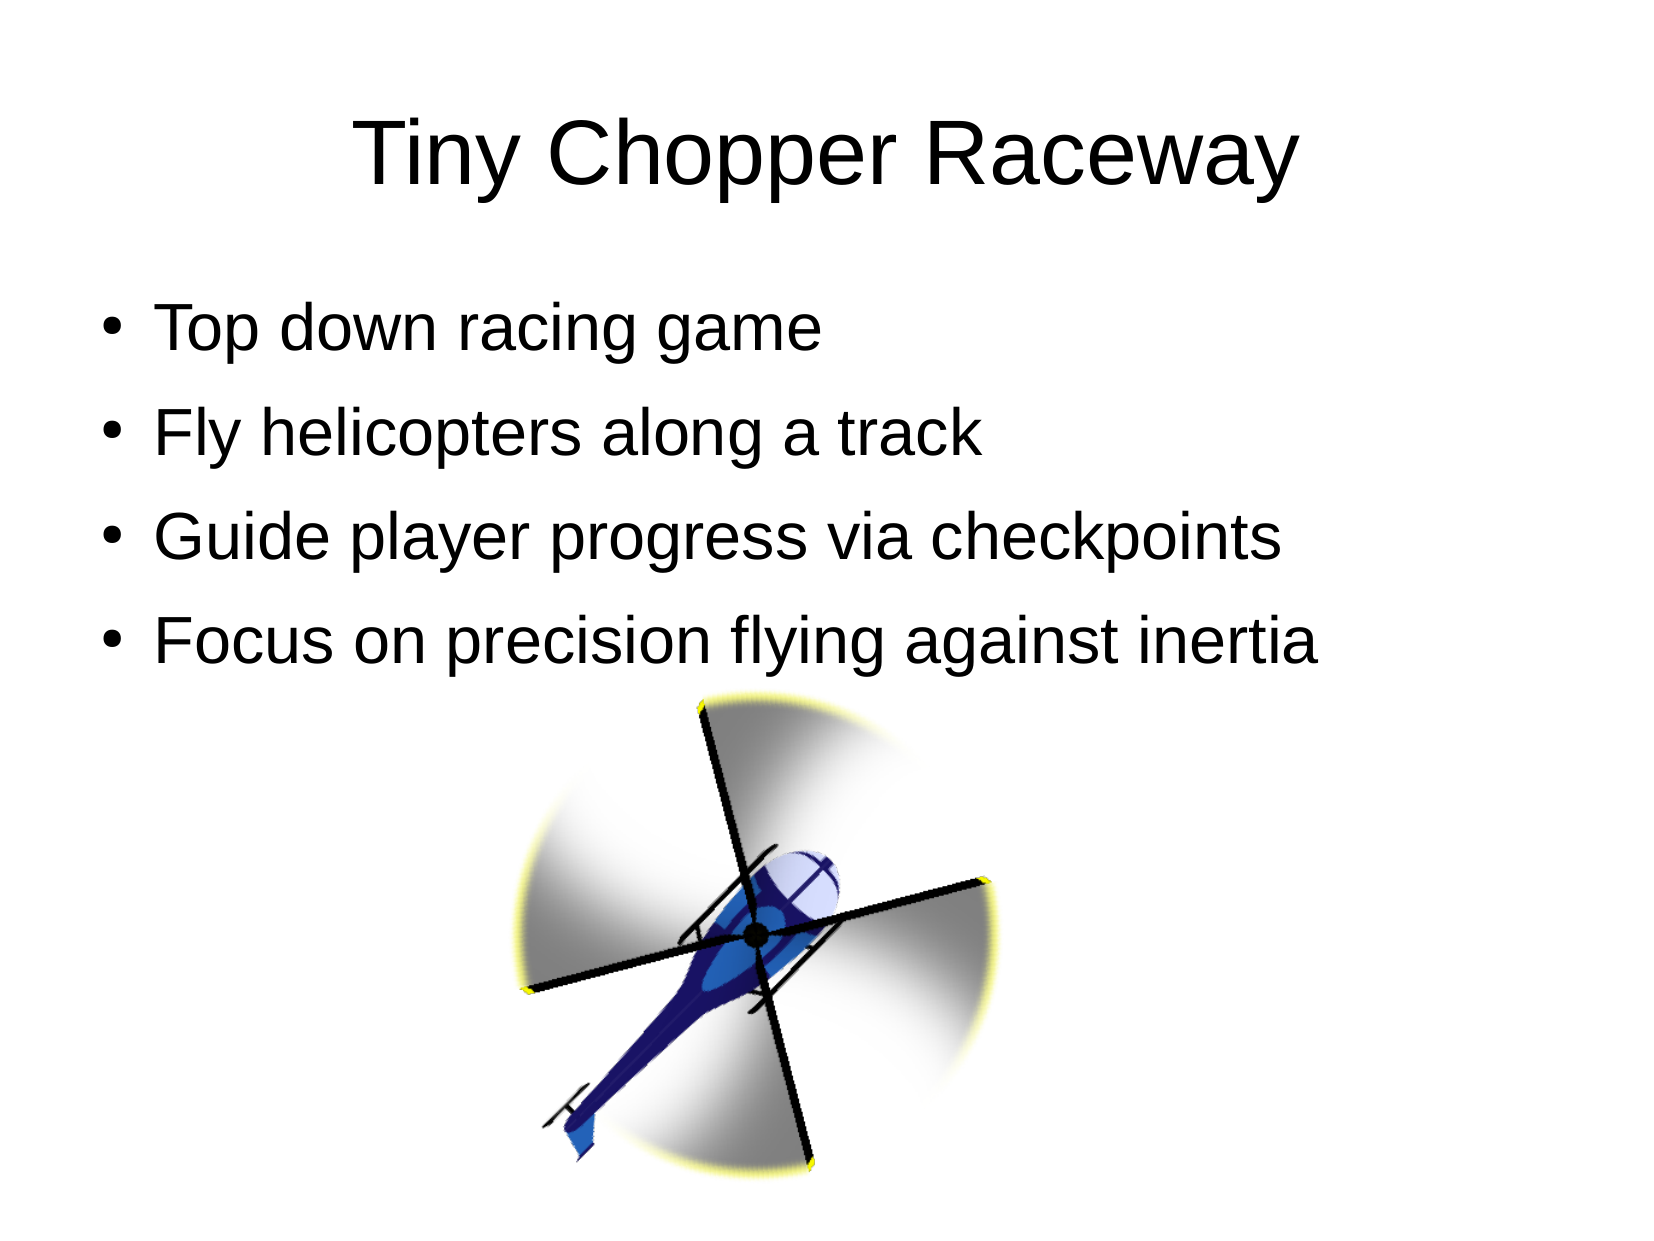

# Tiny Chopper Raceway
Top down racing game
Fly helicopters along a track
Guide player progress via checkpoints
Focus on precision flying against inertia